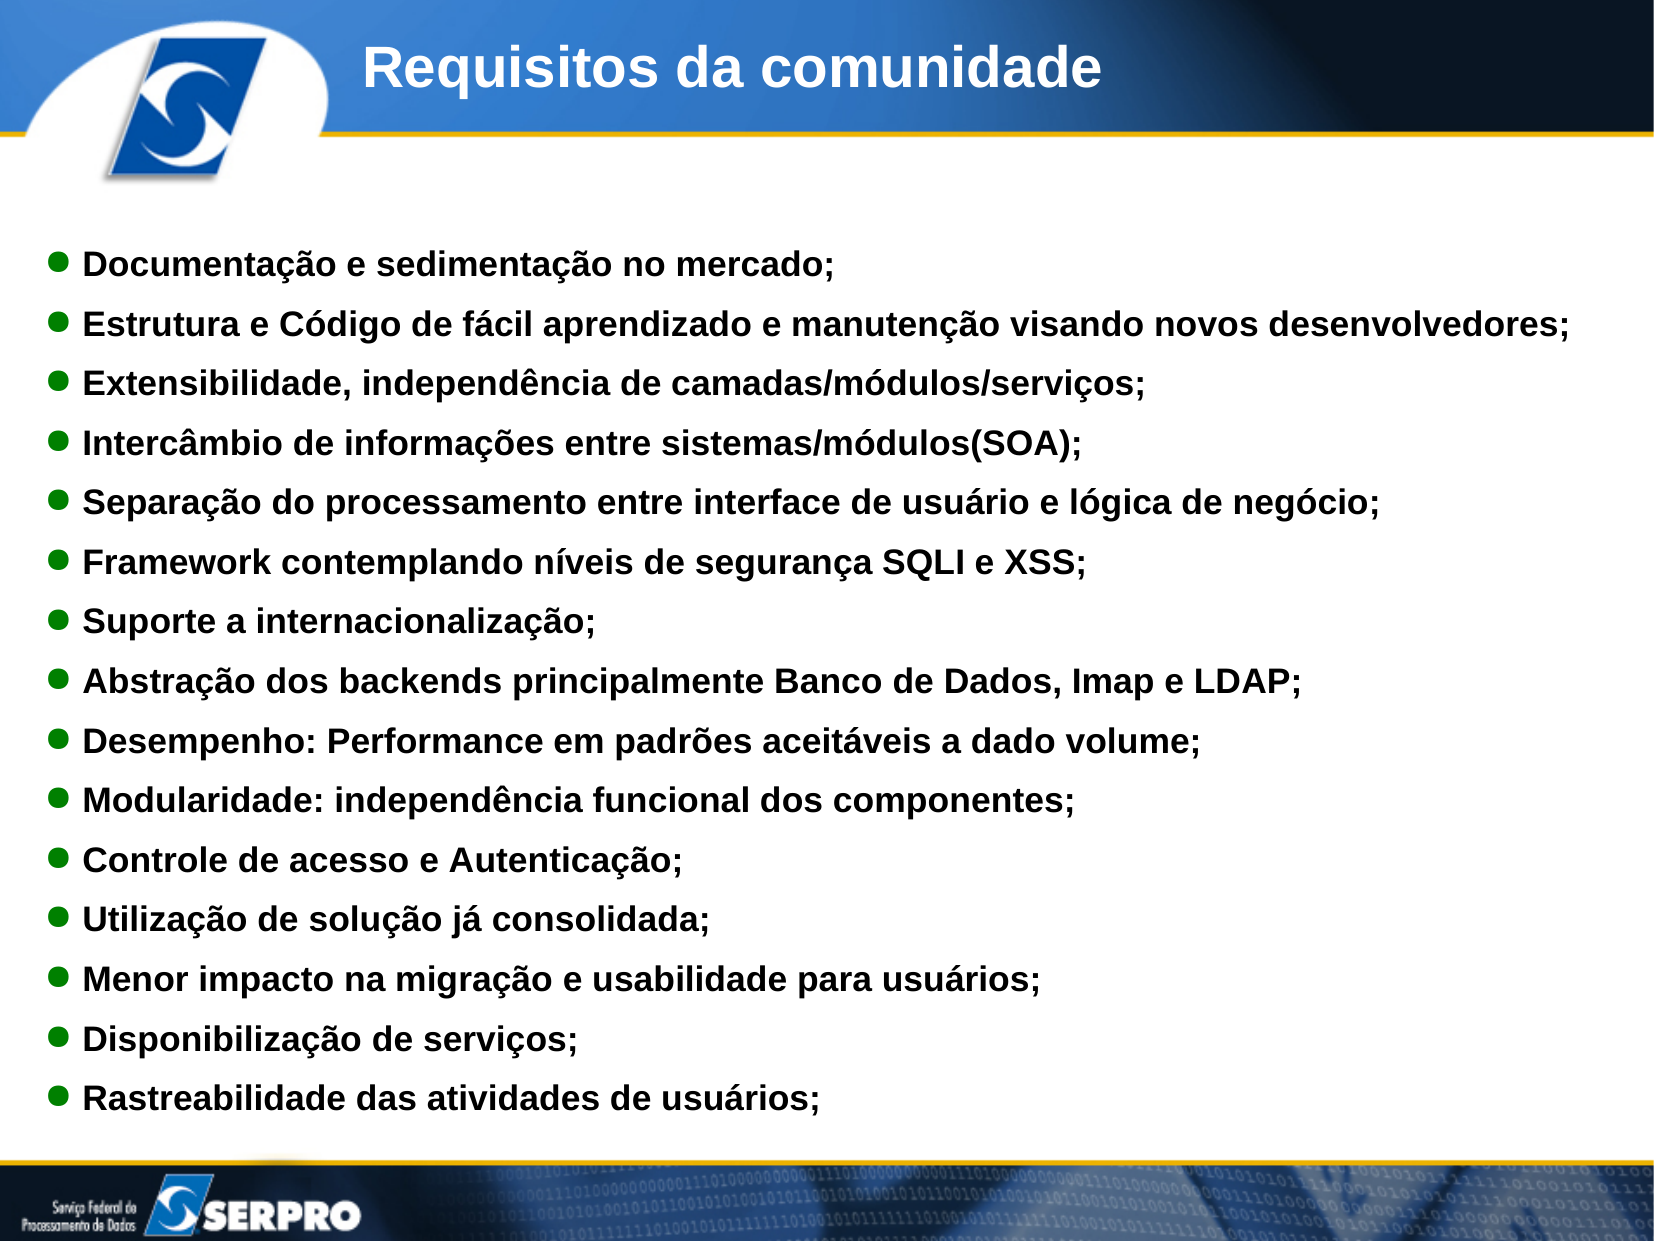

# Requisitos da comunidade
 Documentação e sedimentação no mercado;
 Estrutura e Código de fácil aprendizado e manutenção visando novos desenvolvedores;
 Extensibilidade, independência de camadas/módulos/serviços;
 Intercâmbio de informações entre sistemas/módulos(SOA);
 Separação do processamento entre interface de usuário e lógica de negócio;
 Framework contemplando níveis de segurança SQLI e XSS;
 Suporte a internacionalização;
 Abstração dos backends principalmente Banco de Dados, Imap e LDAP;
 Desempenho: Performance em padrões aceitáveis a dado volume;
 Modularidade: independência funcional dos componentes;
 Controle de acesso e Autenticação;
 Utilização de solução já consolidada;
 Menor impacto na migração e usabilidade para usuários;
 Disponibilização de serviços;
 Rastreabilidade das atividades de usuários;